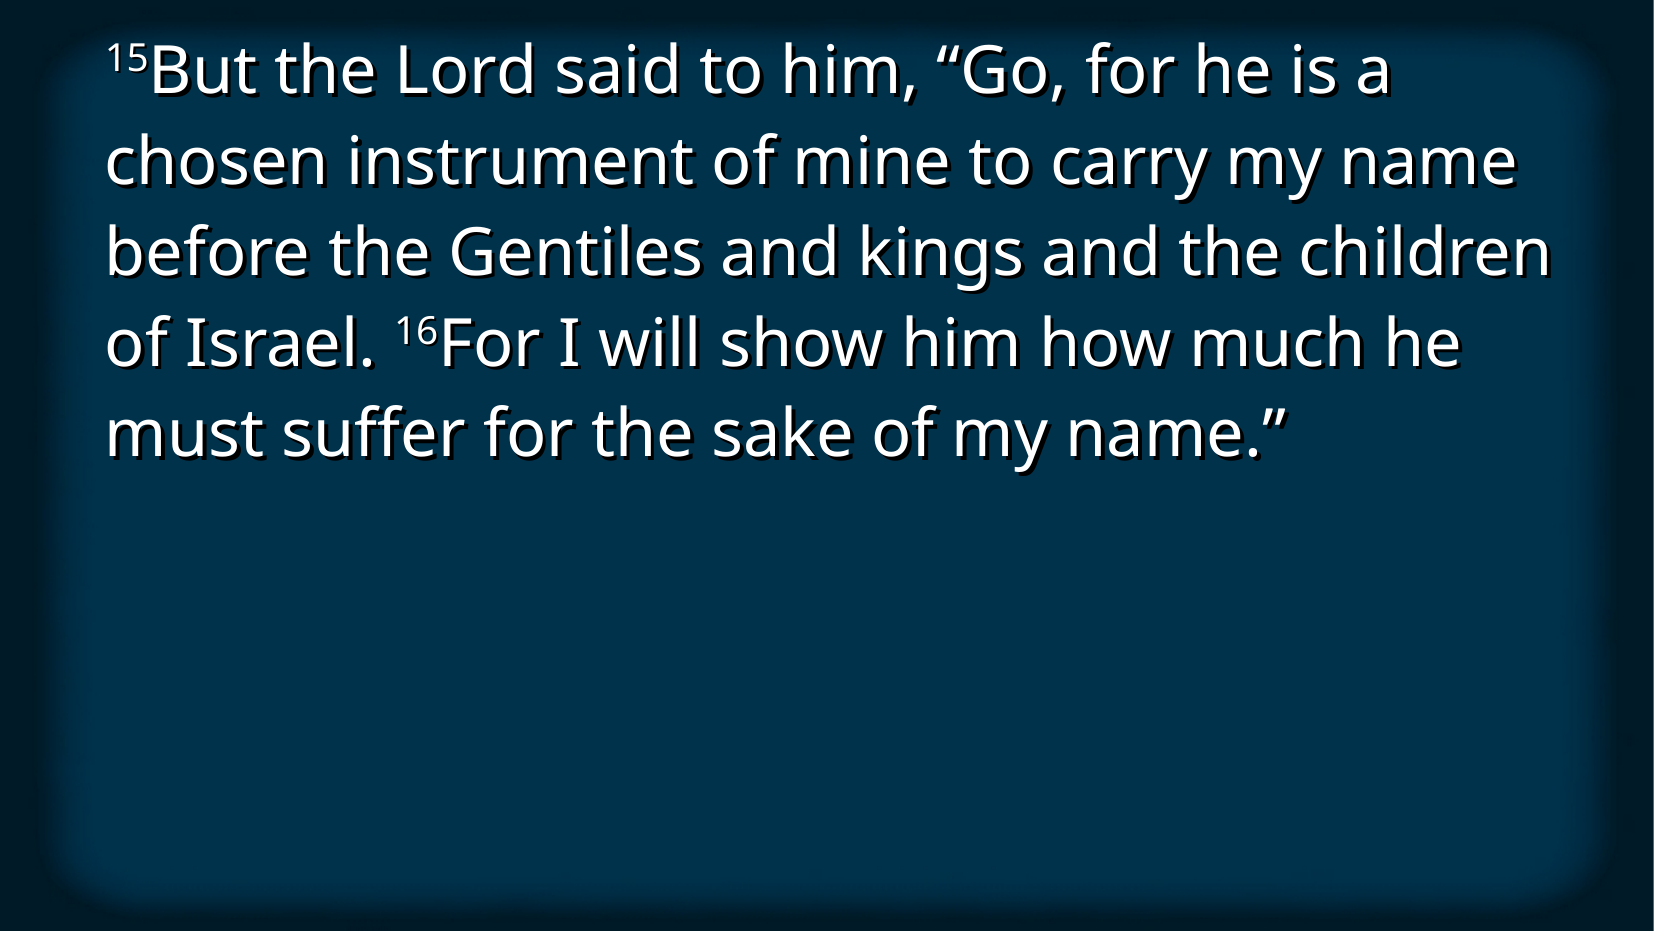

15But the Lord said to him, “Go, for he is a chosen instrument of mine to carry my name before the Gentiles and kings and the children of Israel. 16For I will show him how much he must suffer for the sake of my name.”